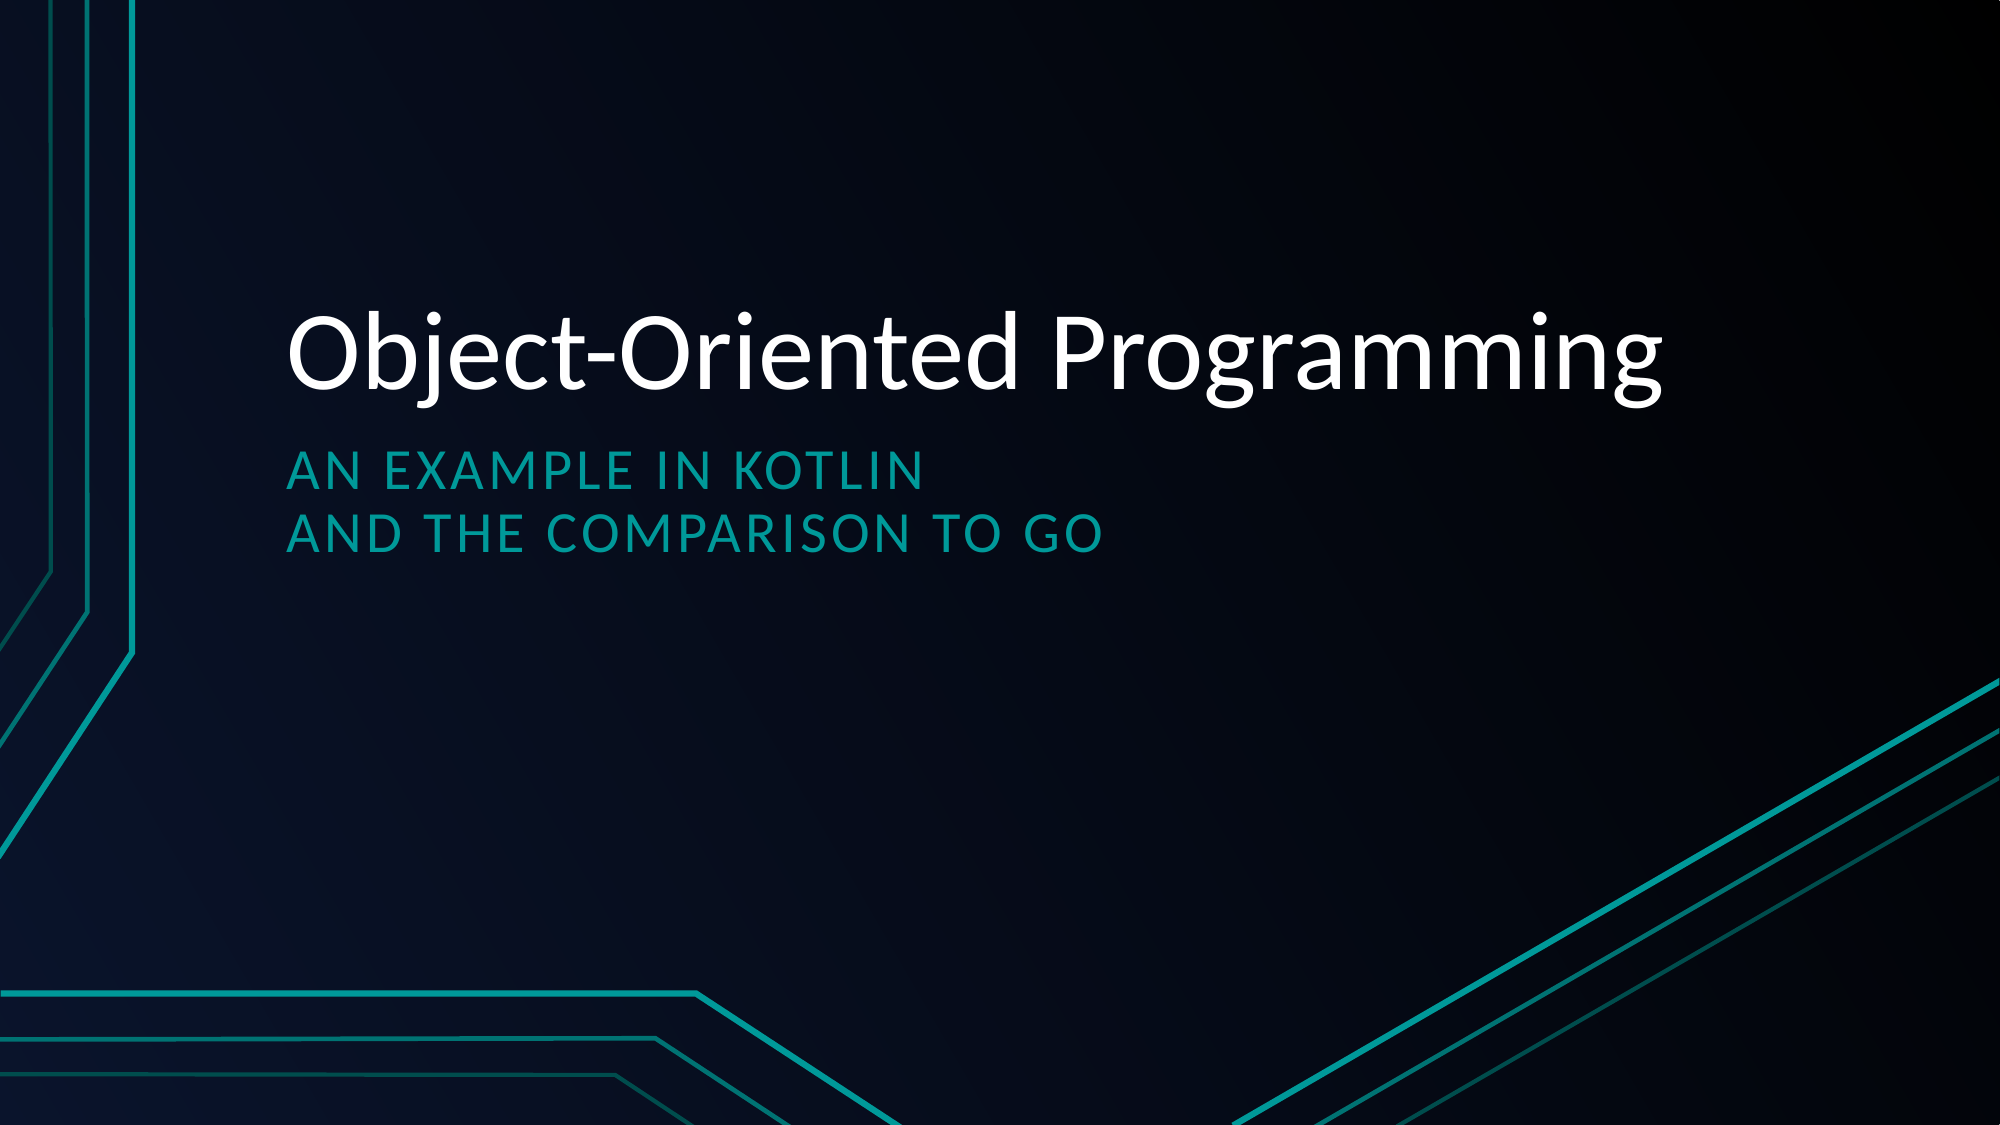

# Object-Oriented Programming
An example in kotlin
And the comparison to go